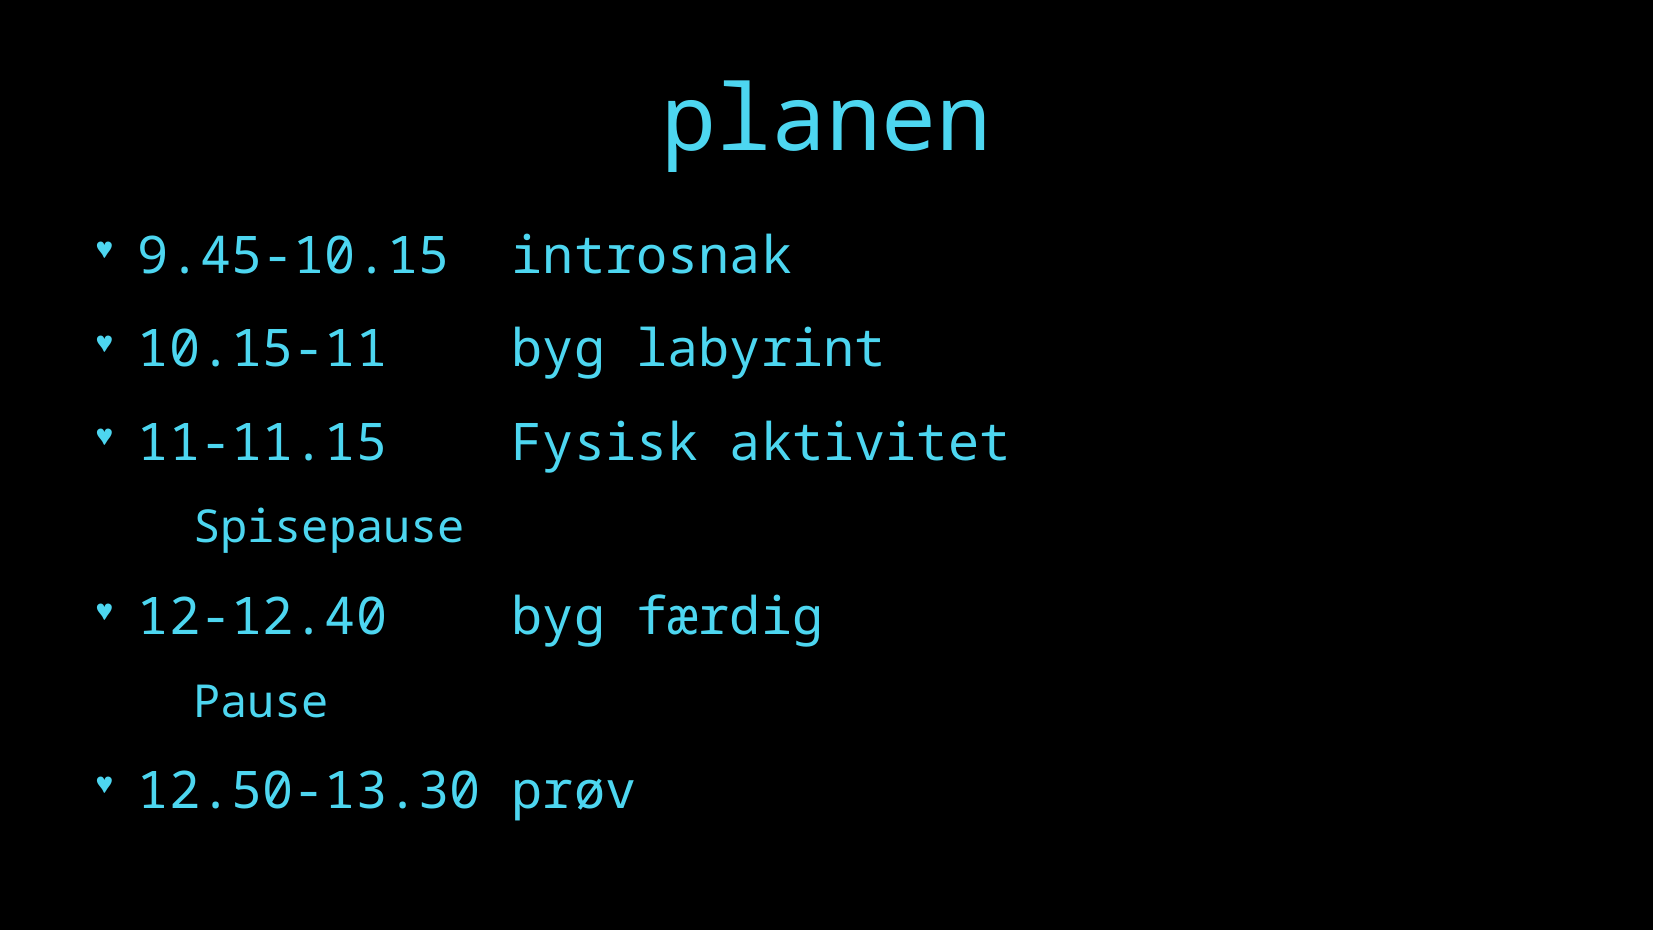

# planen
9.45-10.15 introsnak
10.15-11 byg labyrint
11-11.15 Fysisk aktivitet
Spisepause
12-12.40 byg færdig
Pause
12.50-13.30 prøv